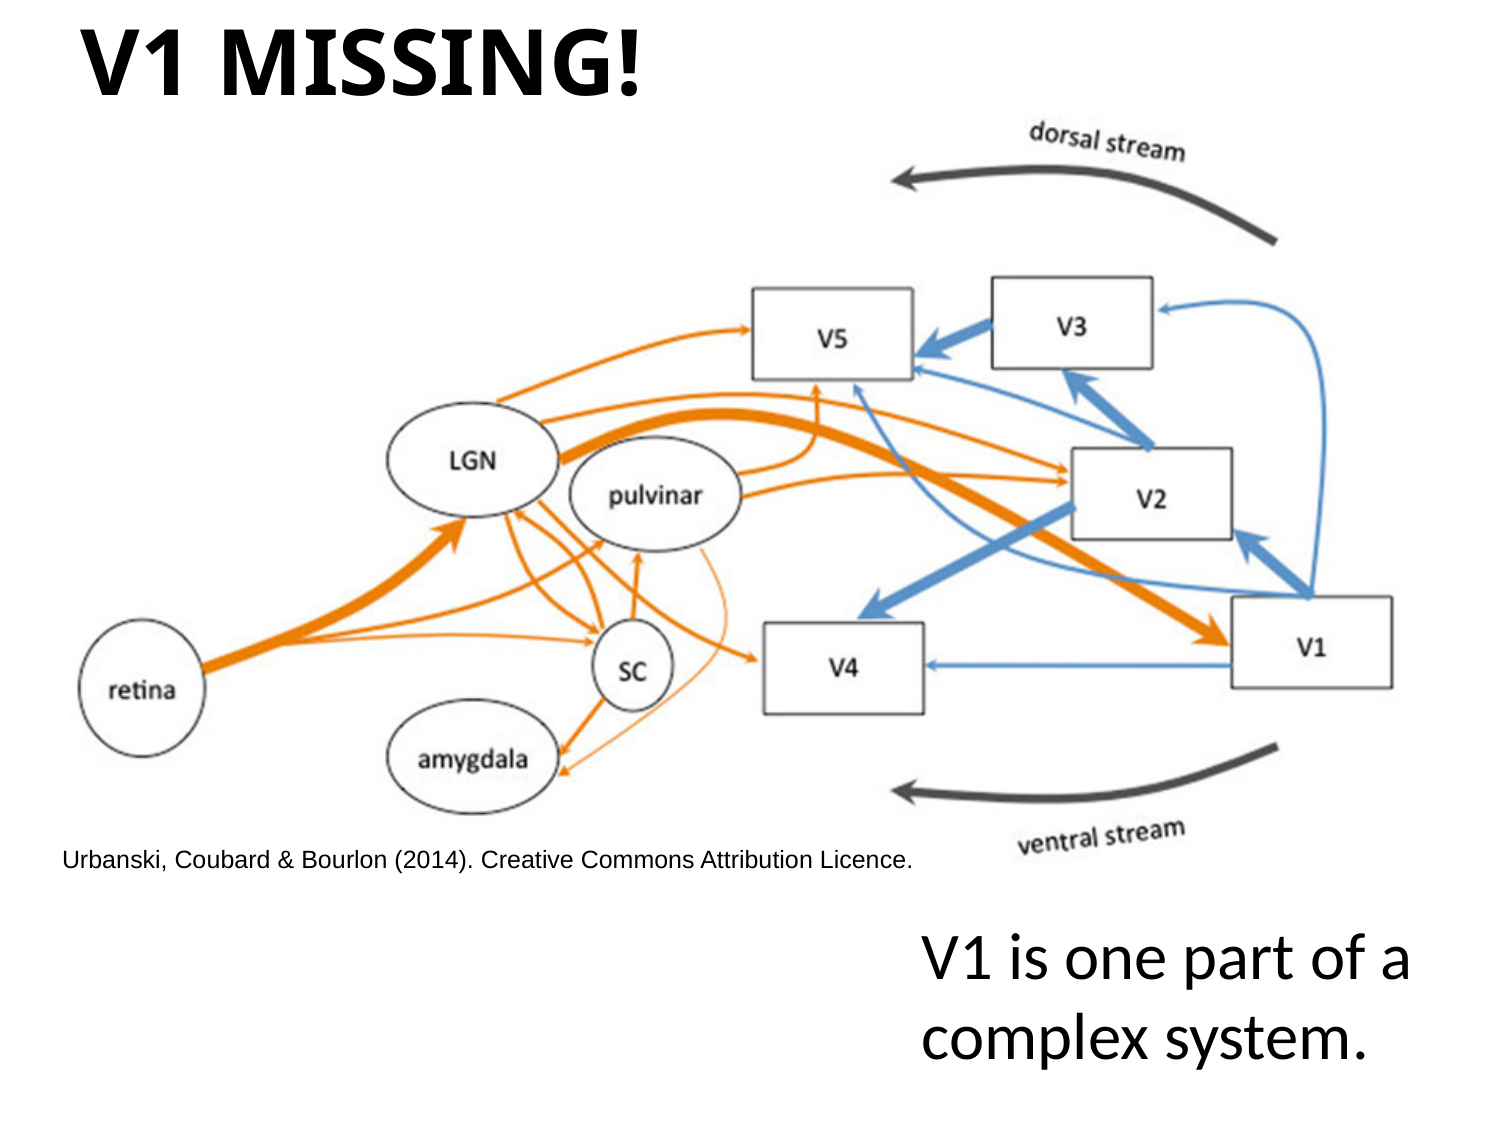

# V1 MISSING!
Damaged V1
Intact V1
Urbanski, Coubard & Bourlon (2014). Creative Commons Attribution Licence.
V1 is one part of a complex system.